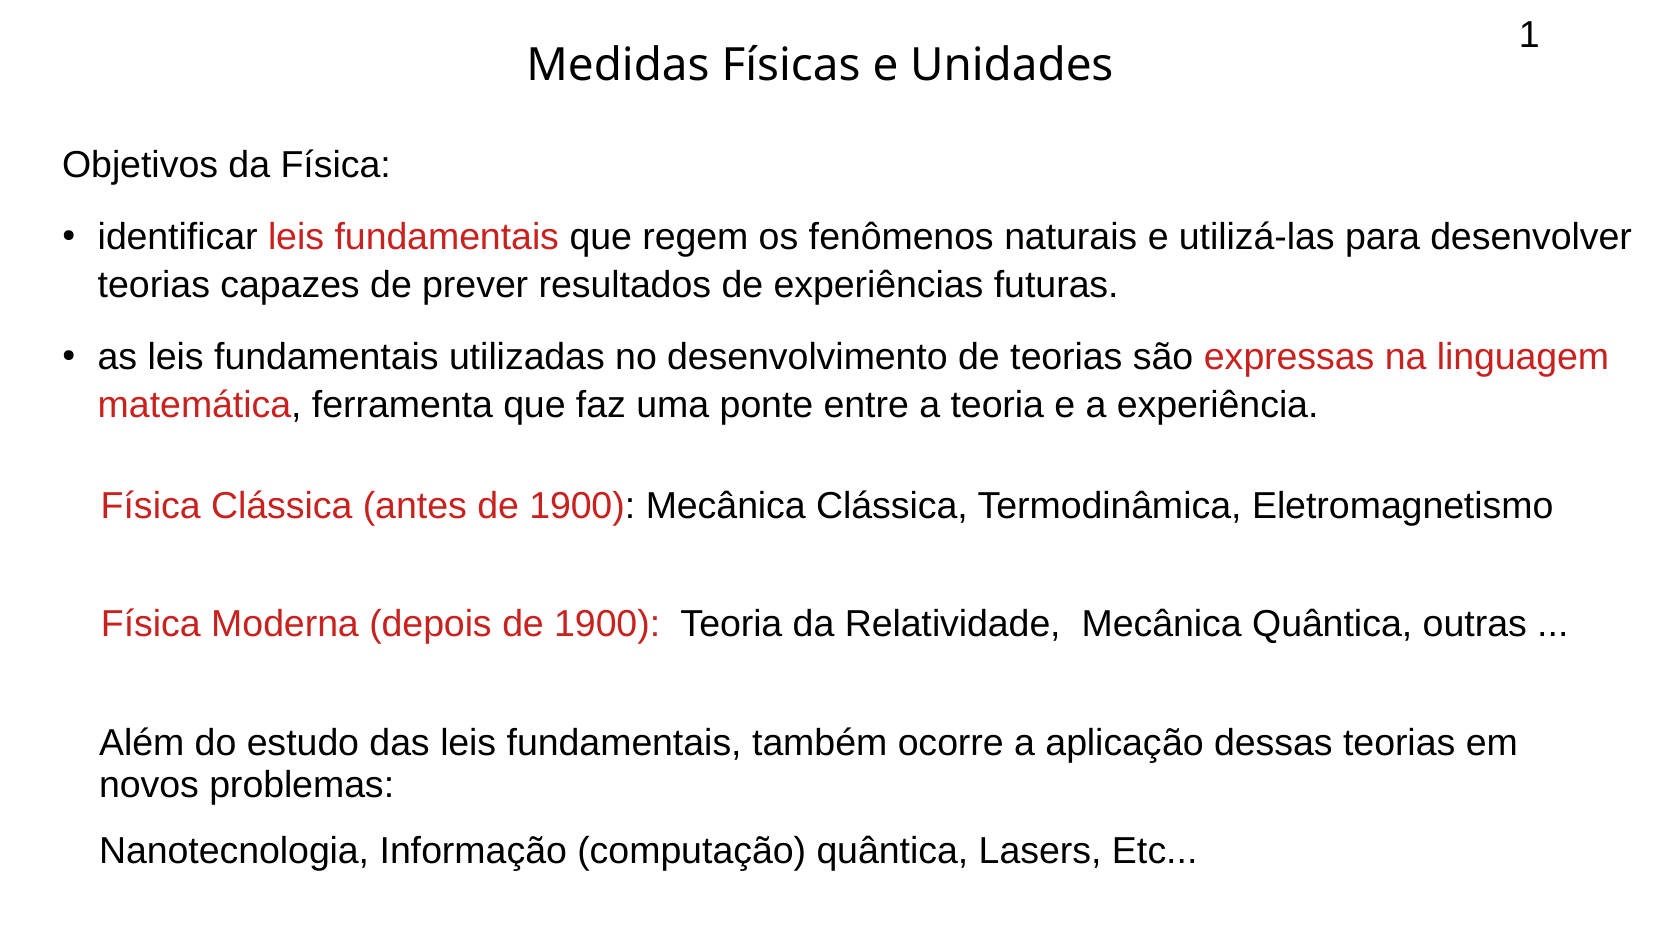

Medidas Físicas e Unidades
Objetivos da Física:
identificar leis fundamentais que regem os fenômenos naturais e utilizá-las para desenvolver teorias capazes de prever resultados de experiências futuras.
as leis fundamentais utilizadas no desenvolvimento de teorias são expressas na linguagem matemática, ferramenta que faz uma ponte entre a teoria e a experiência.
Física Clássica (antes de 1900): Mecânica Clássica, Termodinâmica, Eletromagnetismo
Física Moderna (depois de 1900): Teoria da Relatividade, Mecânica Quântica, outras ...
Além do estudo das leis fundamentais, também ocorre a aplicação dessas teorias em novos problemas:
Nanotecnologia, Informação (computação) quântica, Lasers, Etc...